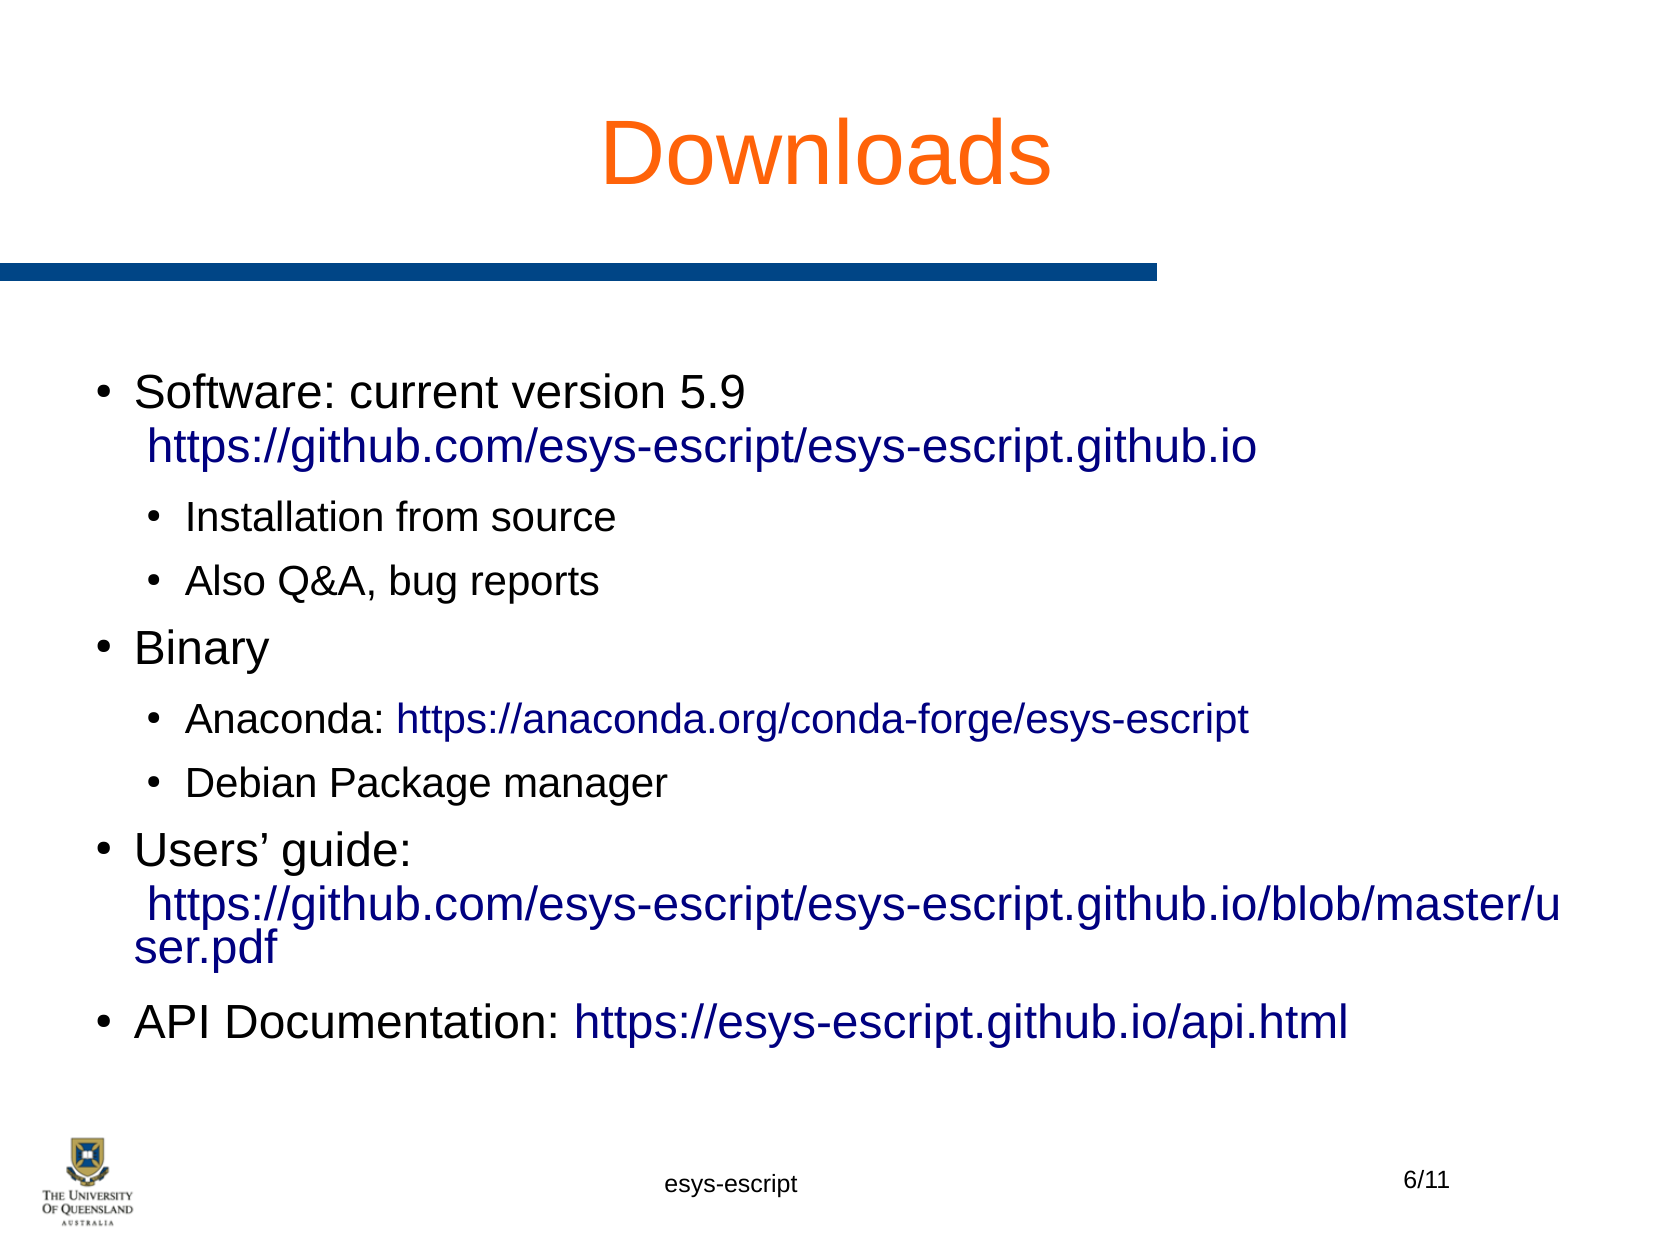

# Downloads
Software: current version 5.9
 https://github.com/esys-escript/esys-escript.github.io
Installation from source
Also Q&A, bug reports
Binary
Anaconda: https://anaconda.org/conda-forge/esys-escript
Debian Package manager
Users’ guide: https://github.com/esys-escript/esys-escript.github.io/blob/master/user.pdf
API Documentation: https://esys-escript.github.io/api.html